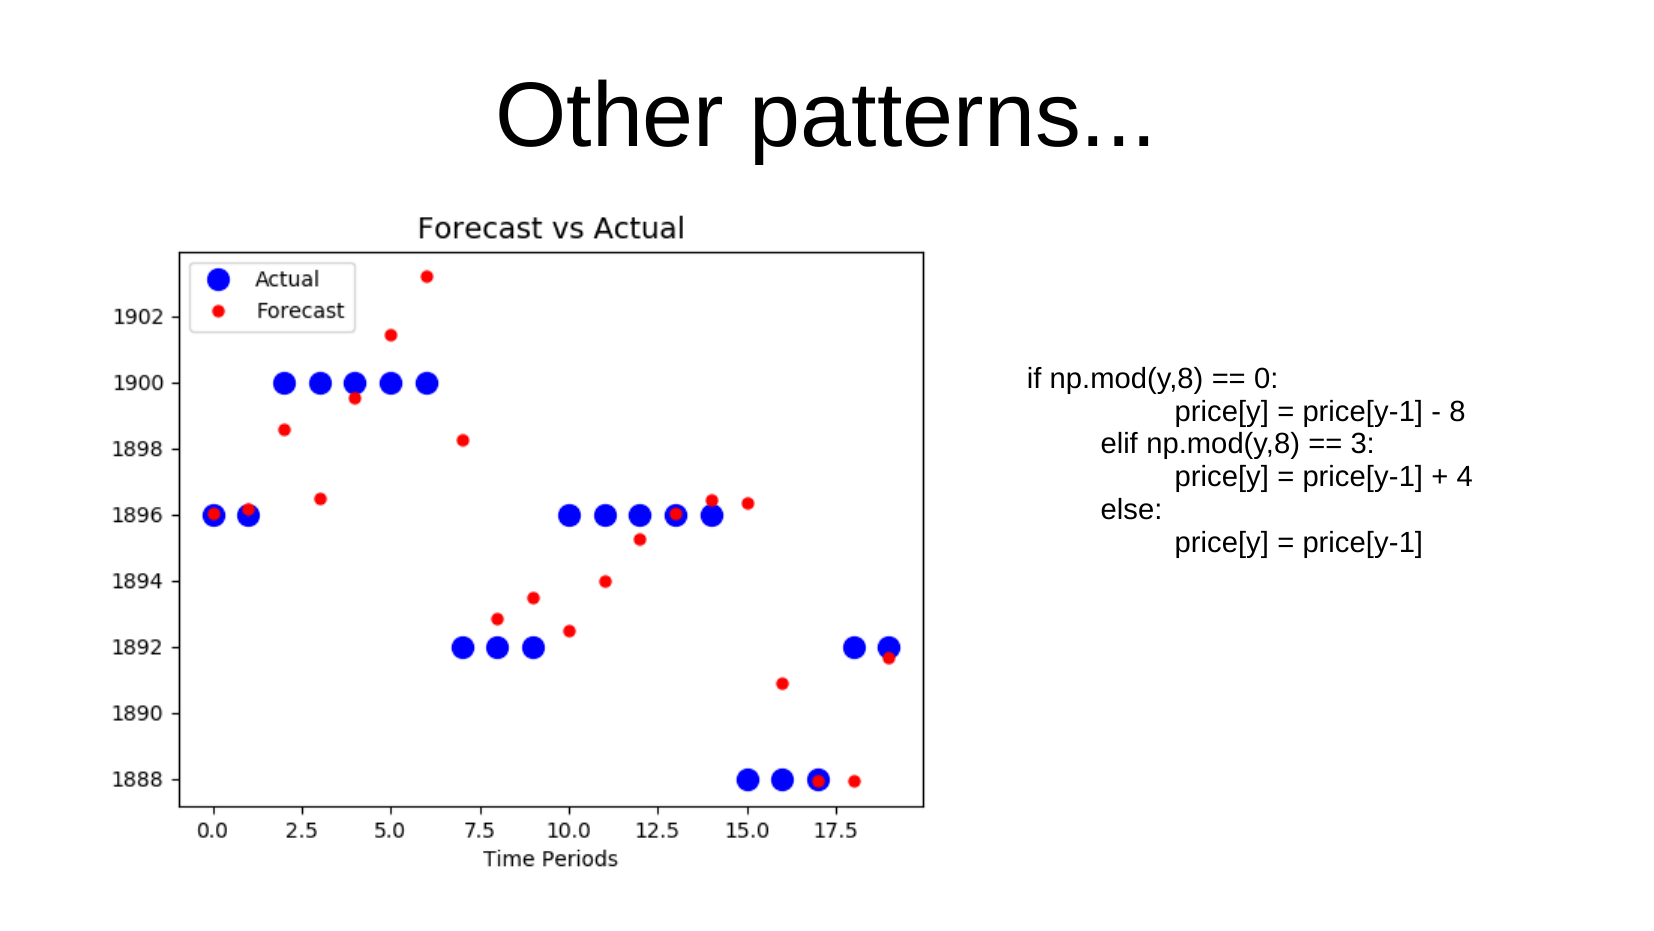

# Other patterns...
if np.mod(y,8) == 0:
		price[y] = price[y-1] - 8
	elif np.mod(y,8) == 3:
		price[y] = price[y-1] + 4
	else:
		price[y] = price[y-1]